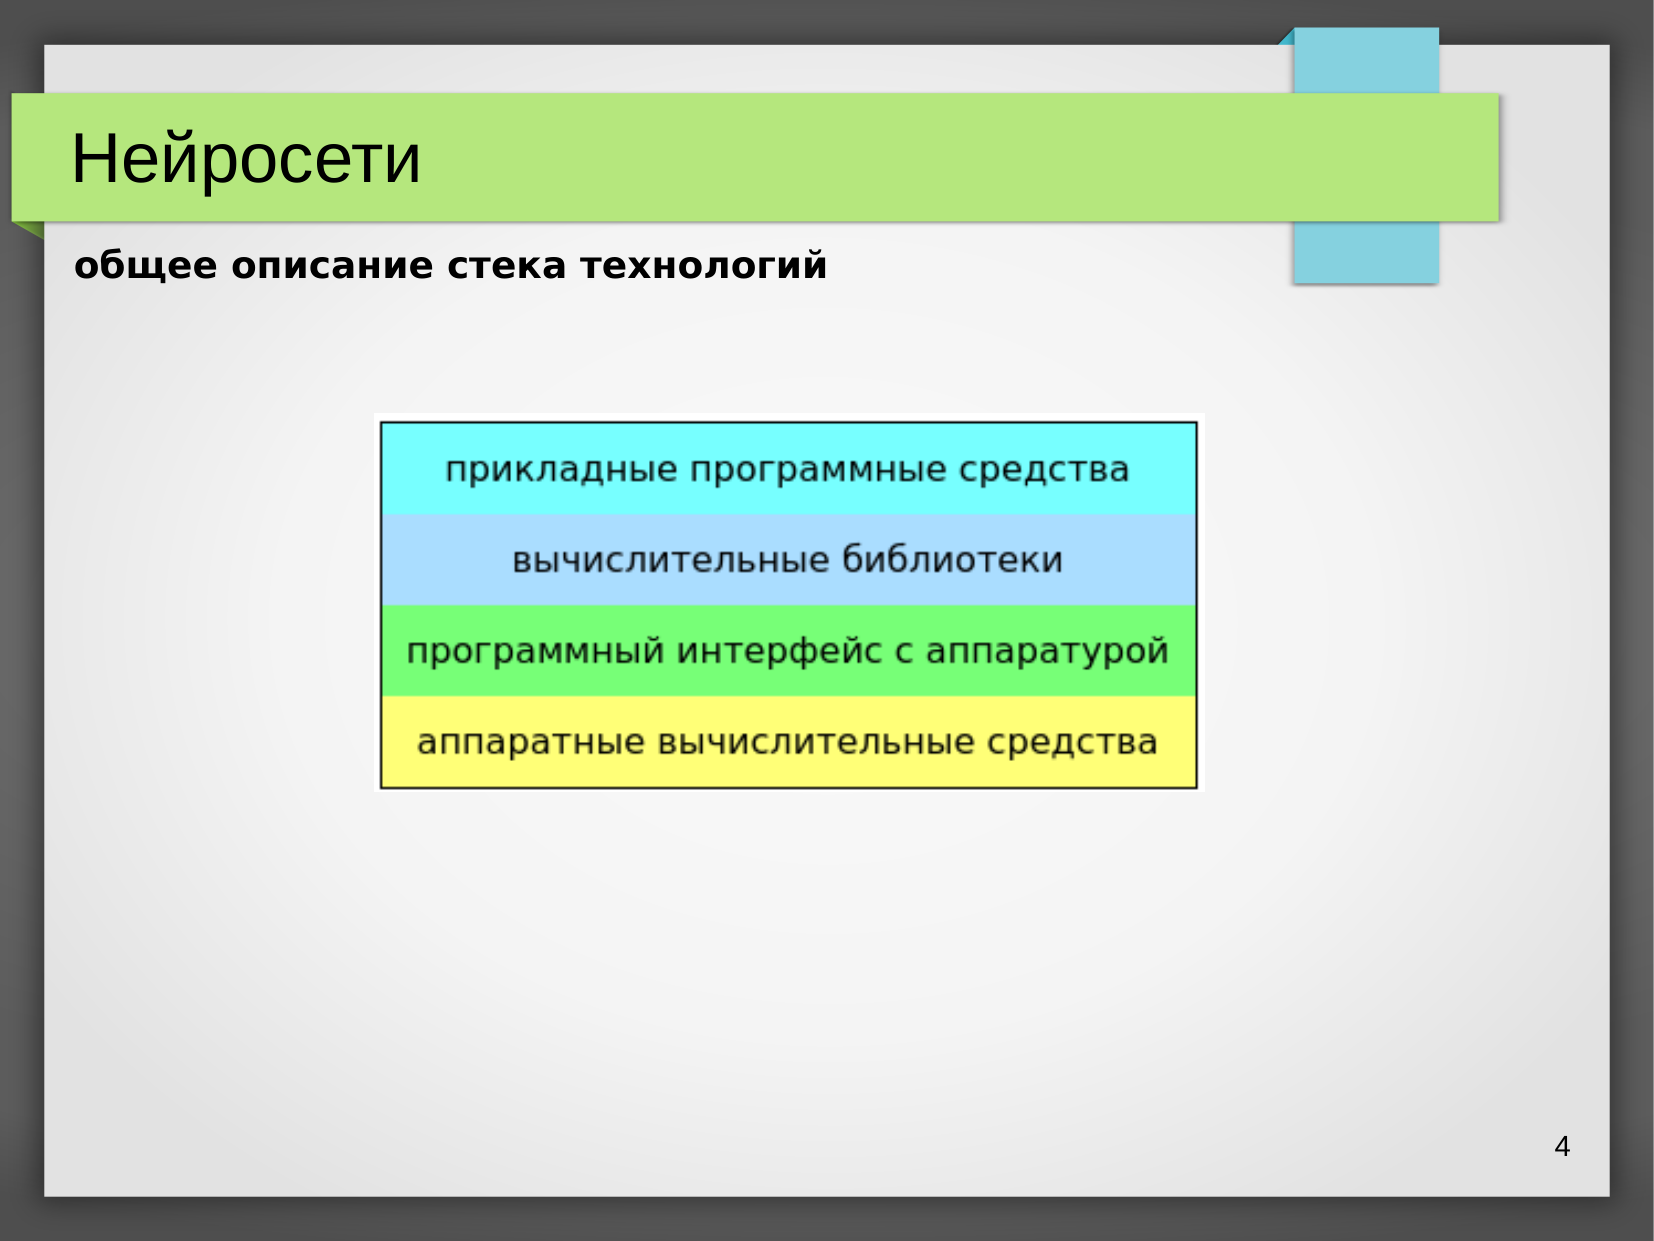

# Нейросети
общее описание стека технологий
4